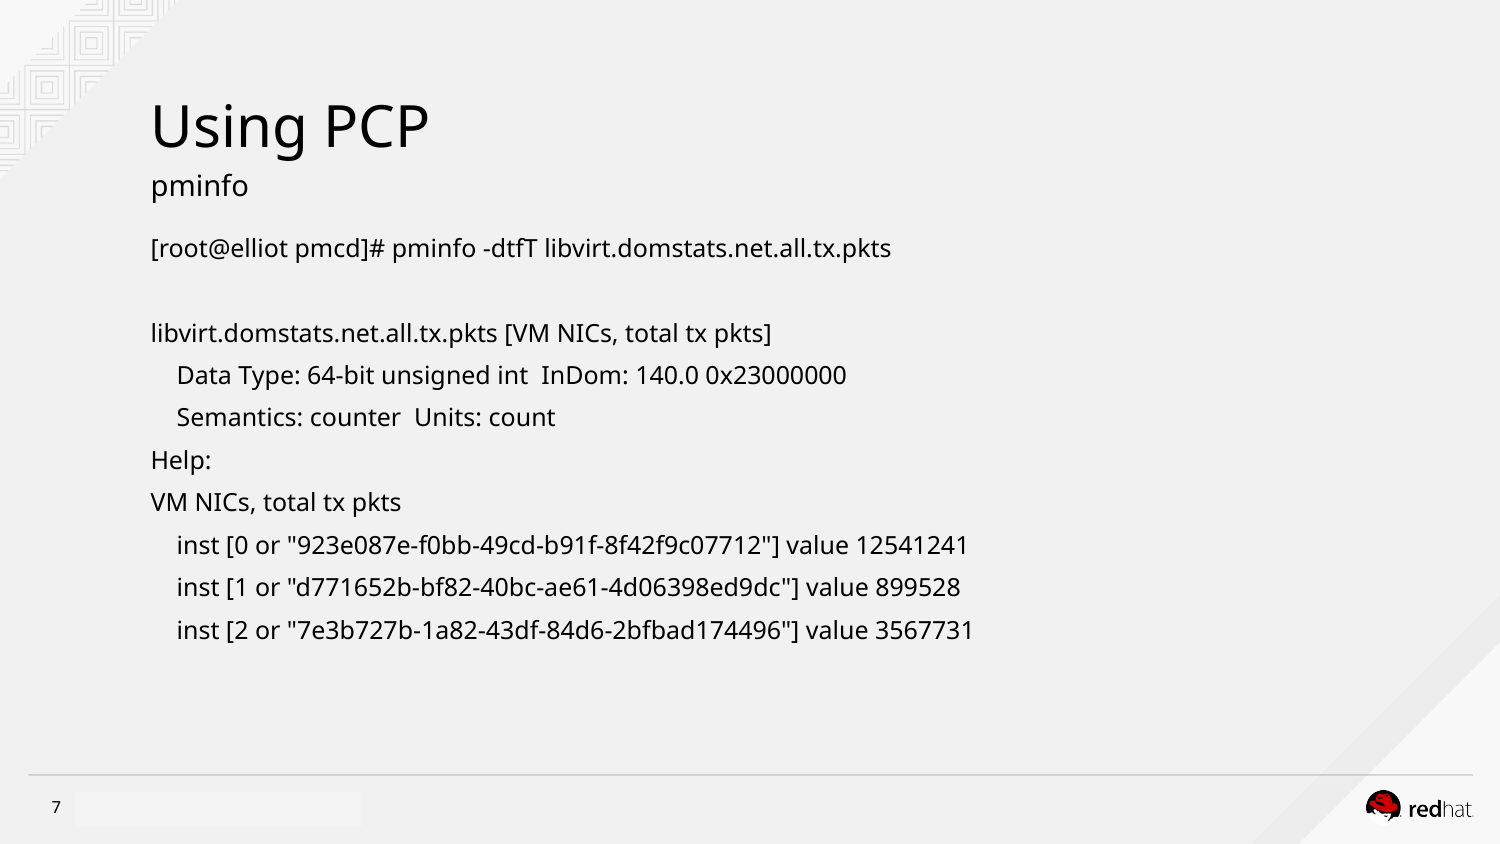

# Using PCP
pminfo
[root@elliot pmcd]# pminfo -dtfT libvirt.domstats.net.all.tx.pkts
libvirt.domstats.net.all.tx.pkts [VM NICs, total tx pkts]
 Data Type: 64-bit unsigned int InDom: 140.0 0x23000000
 Semantics: counter Units: count
Help:
VM NICs, total tx pkts
 inst [0 or "923e087e-f0bb-49cd-b91f-8f42f9c07712"] value 12541241
 inst [1 or "d771652b-bf82-40bc-ae61-4d06398ed9dc"] value 899528
 inst [2 or "7e3b727b-1a82-43df-84d6-2bfbad174496"] value 3567731